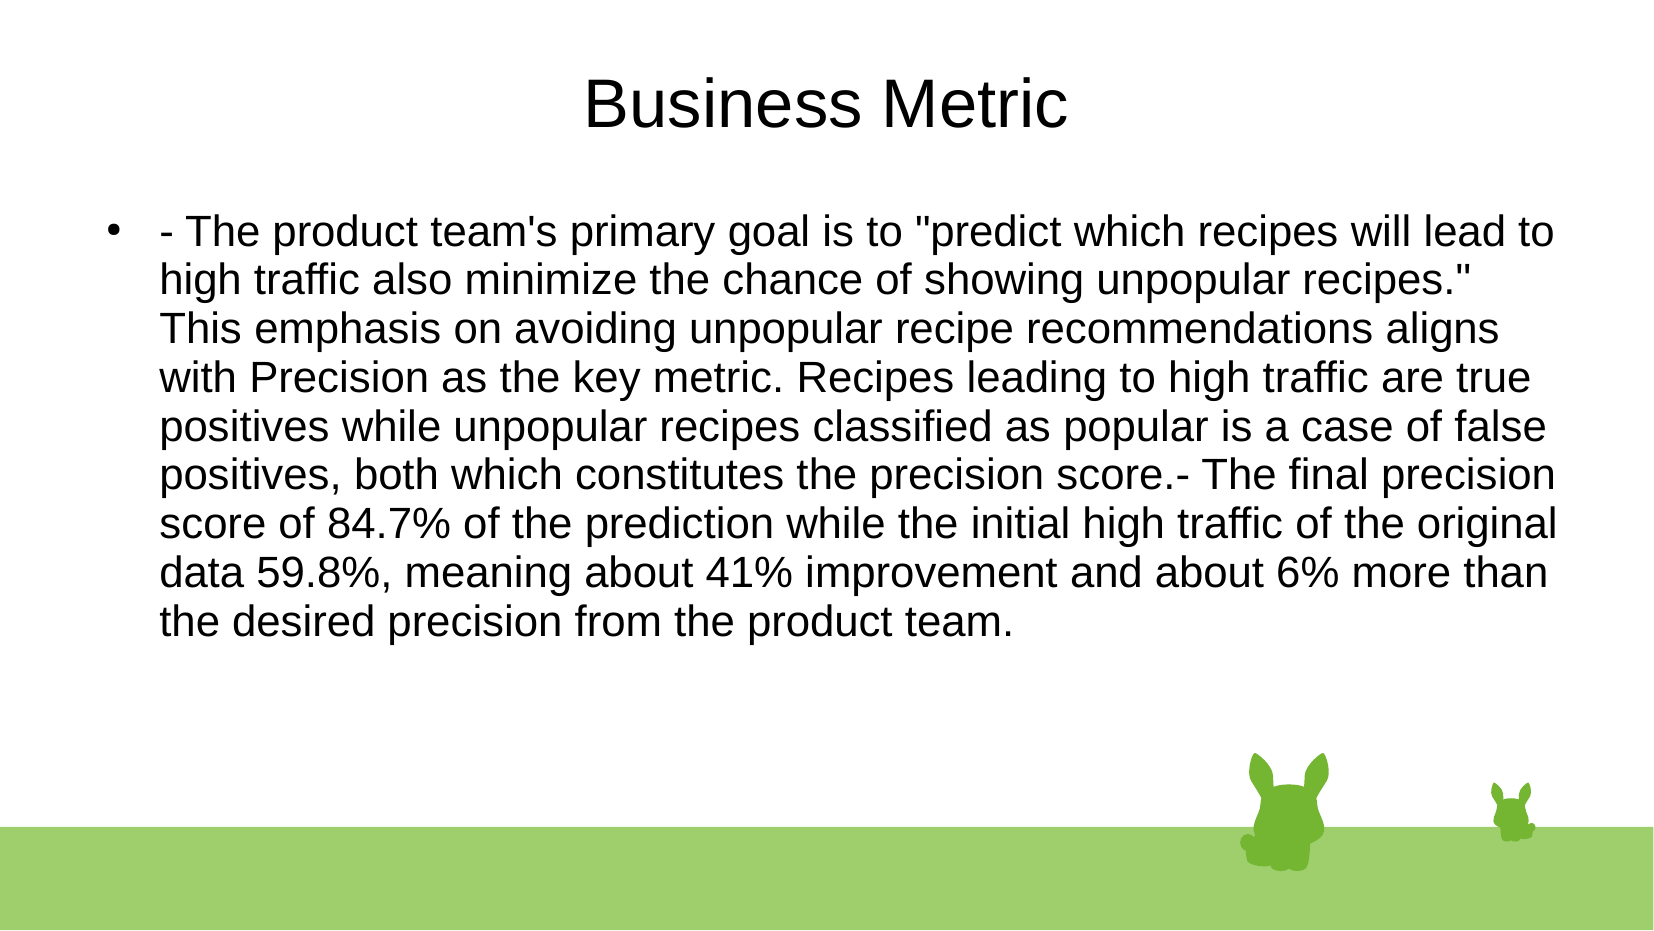

# Business Metric
- The product team's primary goal is to "predict which recipes will lead to high traffic also minimize the chance of showing unpopular recipes." This emphasis on avoiding unpopular recipe recommendations aligns with Precision as the key metric. Recipes leading to high traffic are true positives while unpopular recipes classified as popular is a case of false positives, both which constitutes the precision score.- The final precision score of 84.7% of the prediction while the initial high traffic of the original data 59.8%, meaning about 41% improvement and about 6% more than the desired precision from the product team.